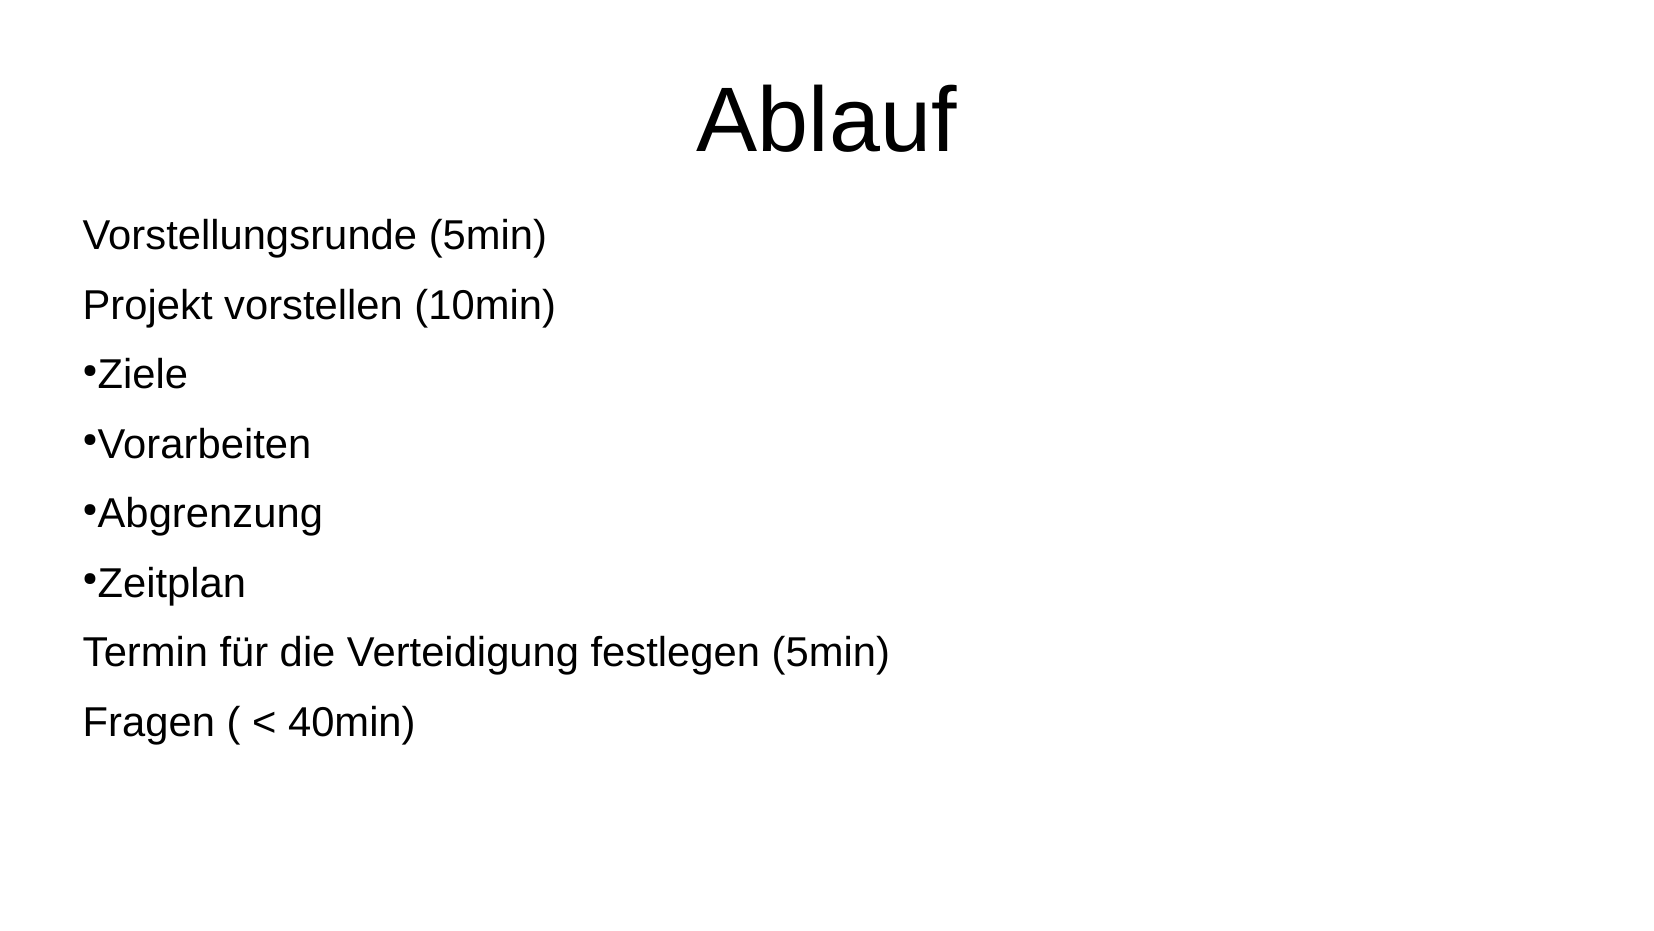

# Ablauf
Vorstellungsrunde (5min)
Projekt vorstellen (10min)
Ziele
Vorarbeiten
Abgrenzung
Zeitplan
Termin für die Verteidigung festlegen (5min)
Fragen ( < 40min)